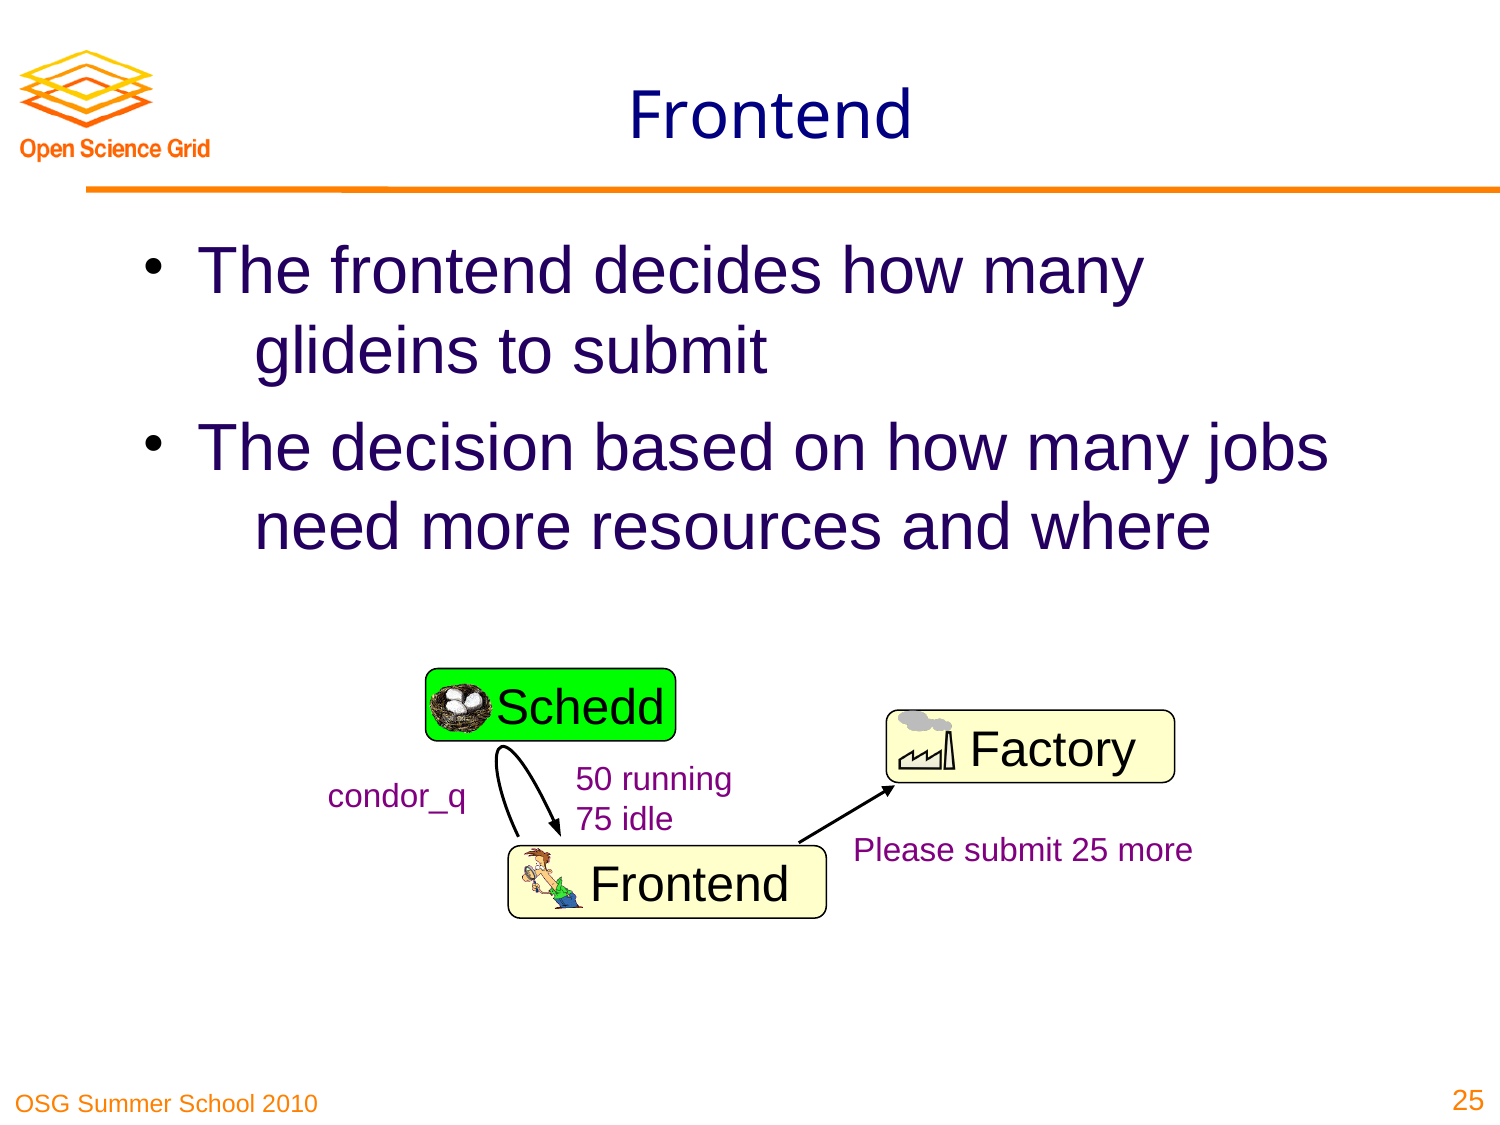

# Frontend
The frontend decides how many glideins to submit
The decision based on how many jobs need more resources and where
Schedd
Factory
50 running
75 idle
condor_q
Please submit 25 more
Frontend
25